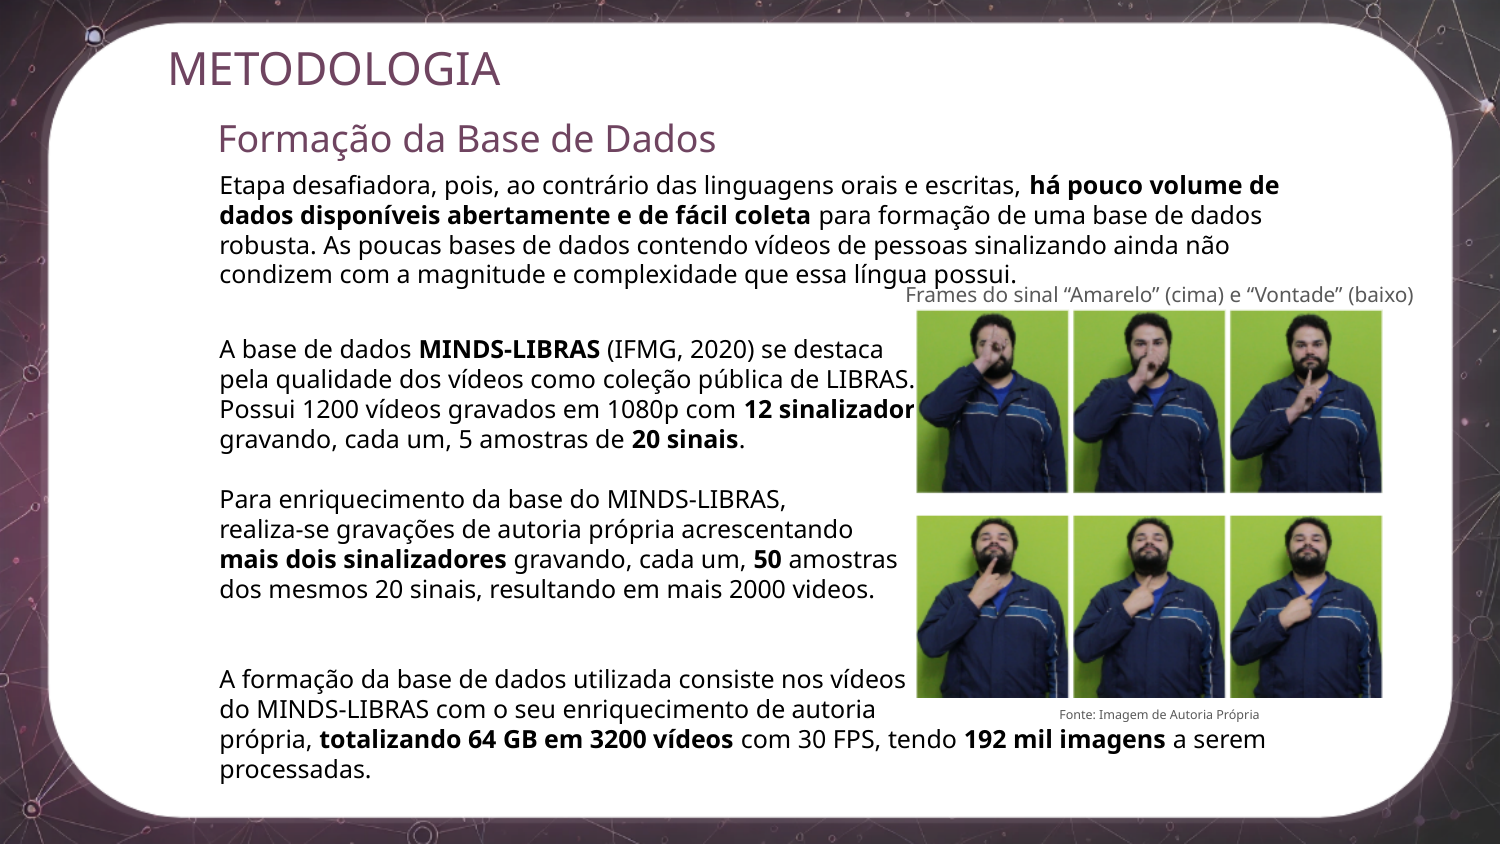

METODOLOGIA
Formação da Base de Dados
Etapa desafiadora, pois, ao contrário das linguagens orais e escritas, há pouco volume de dados disponíveis abertamente e de fácil coleta para formação de uma base de dados robusta. As poucas bases de dados contendo vídeos de pessoas sinalizando ainda não condizem com a magnitude e complexidade que essa língua possui.
A base de dados MINDS-LIBRAS (IFMG, 2020) se destaca
pela qualidade dos vídeos como coleção pública de LIBRAS.
Possui 1200 vídeos gravados em 1080p com 12 sinalizadores
gravando, cada um, 5 amostras de 20 sinais.
Para enriquecimento da base do MINDS-LIBRAS,
realiza-se gravações de autoria própria acrescentando
mais dois sinalizadores gravando, cada um, 50 amostras
dos mesmos 20 sinais, resultando em mais 2000 videos.
A formação da base de dados utilizada consiste nos vídeos
do MINDS-LIBRAS com o seu enriquecimento de autoria
própria, totalizando 64 GB em 3200 vídeos com 30 FPS, tendo 192 mil imagens a serem processadas.
Frames do sinal “Amarelo” (cima) e “Vontade” (baixo)
Fonte: Imagem de Autoria Própria